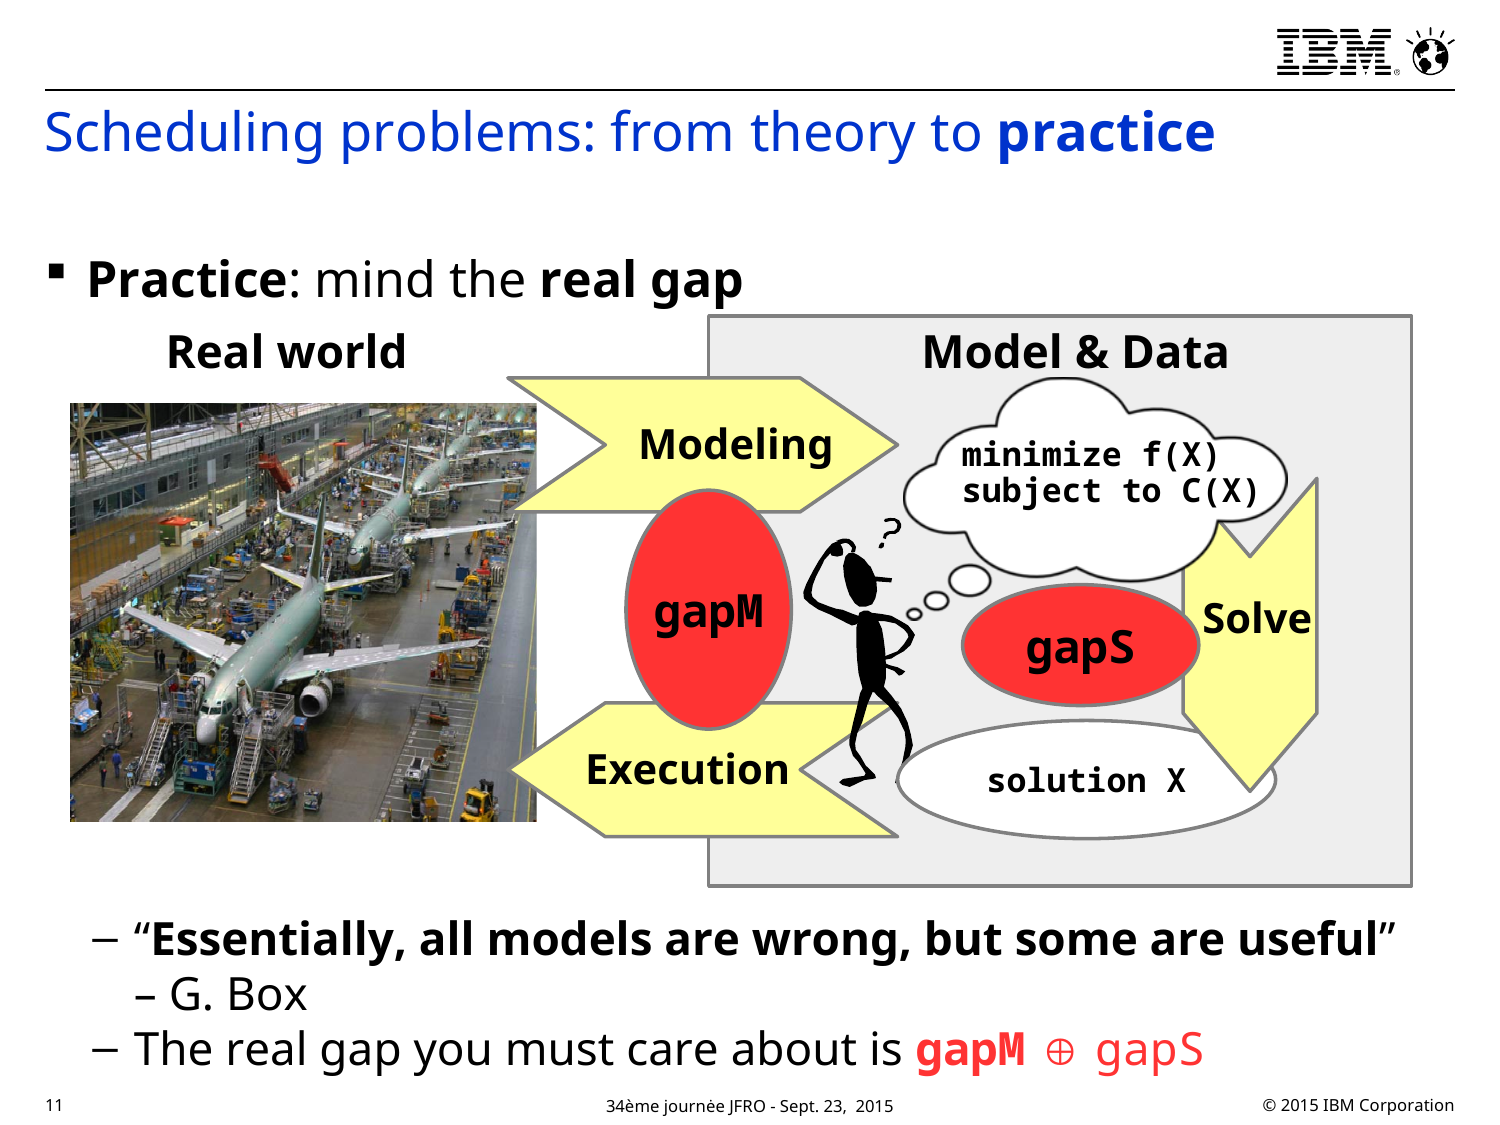

# Scheduling problems: from theory to practice
Practice: mind the real gap
“Essentially, all models are wrong, but some are useful” – G. Box
The real gap you must care about is gapM  gapS
Real world
Model & Data
Modeling
minimize f(X)
subject to C(X)
gapM
gapS
Solve
solution X
Execution
11